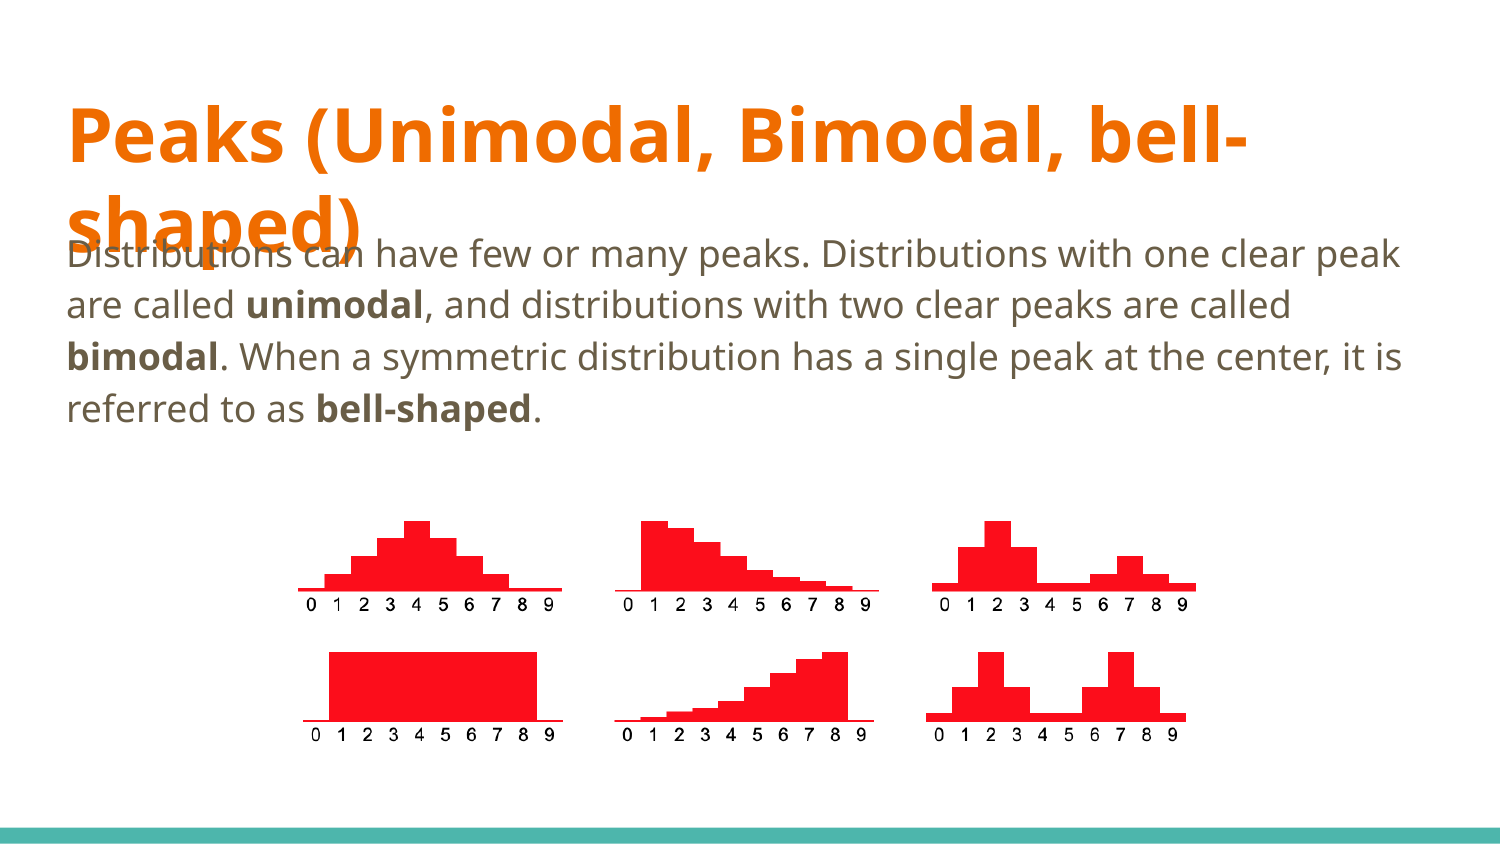

# Peaks (Unimodal, Bimodal, bell-shaped)
Distributions can have few or many peaks. Distributions with one clear peak are called unimodal, and distributions with two clear peaks are called bimodal. When a symmetric distribution has a single peak at the center, it is referred to as bell-shaped.